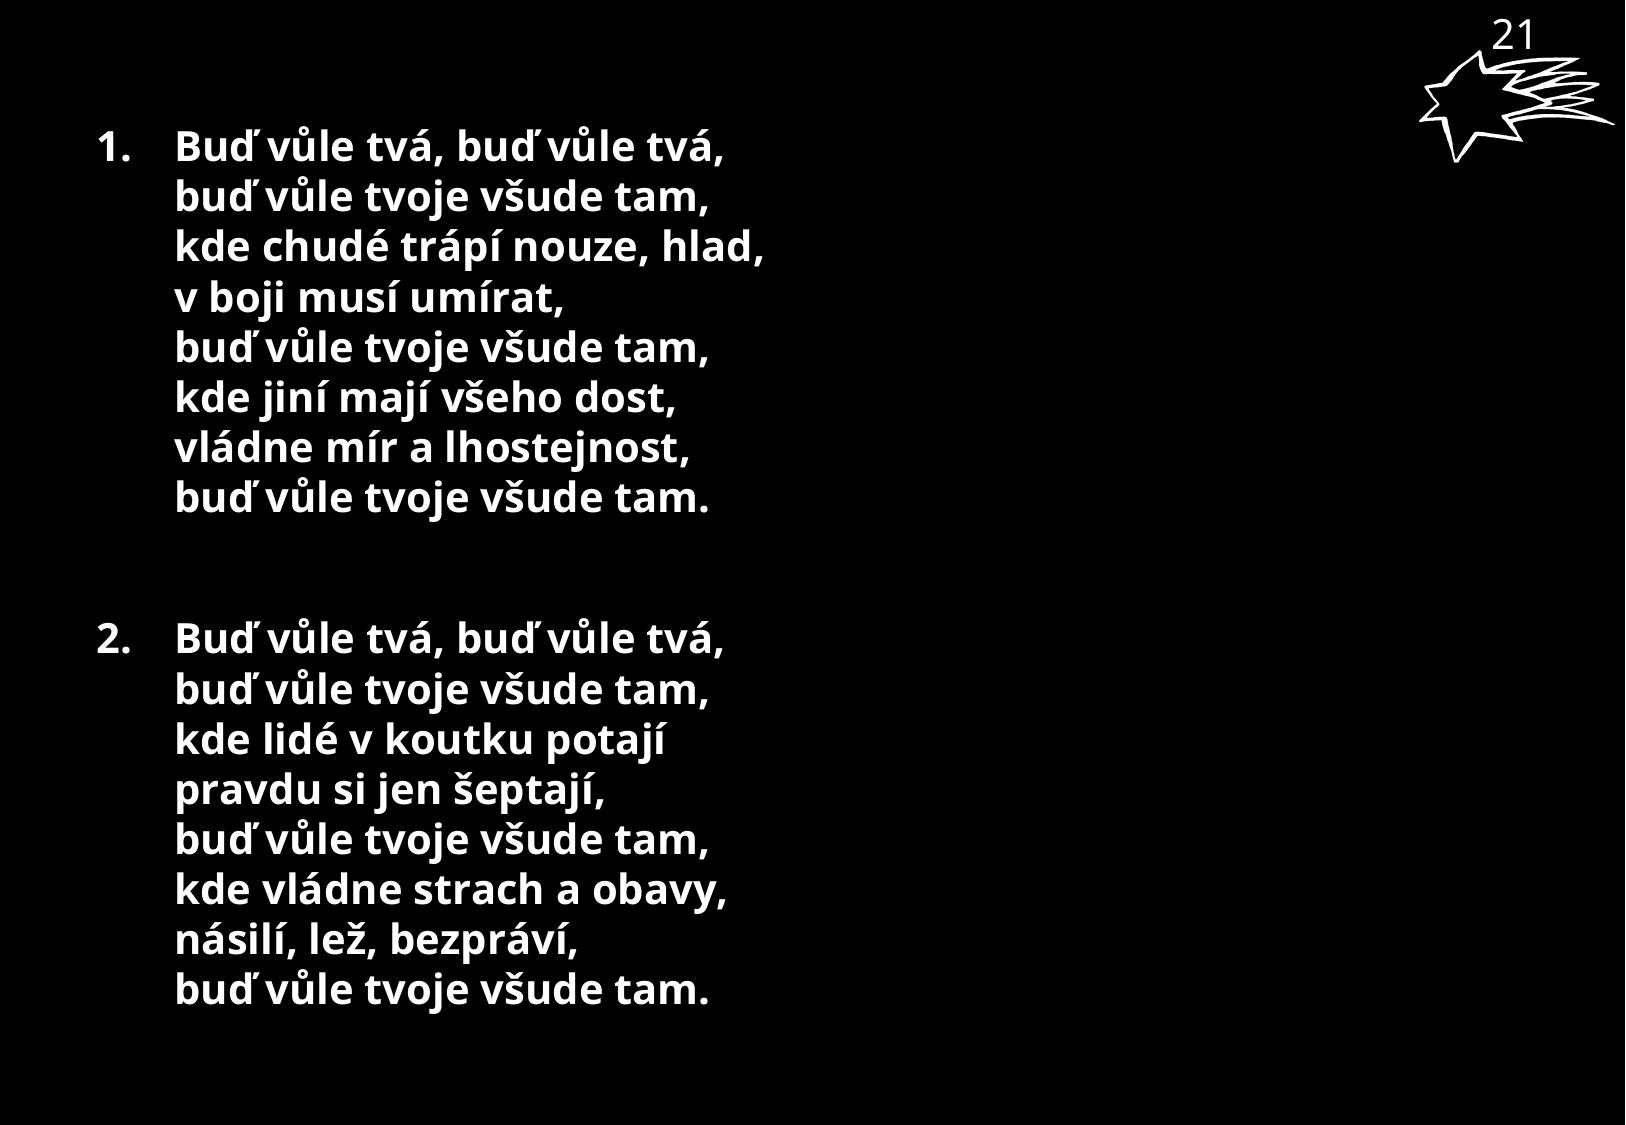

21
# 1. 	Buď vůle tvá, buď vůle tvá, buď vůle tvoje všude tam, kde chudé trápí nouze, hlad, v boji musí umírat, buď vůle tvoje všude tam, kde jiní mají všeho dost, vládne mír a lhostejnost, buď vůle tvoje všude tam.
2. 	Buď vůle tvá, buď vůle tvá,
buď vůle tvoje všude tam,
kde lidé v koutku potají
pravdu si jen šeptají,
buď vůle tvoje všude tam,
kde vládne strach a obavy,
násilí, lež, bezpráví,
buď vůle tvoje všude tam.